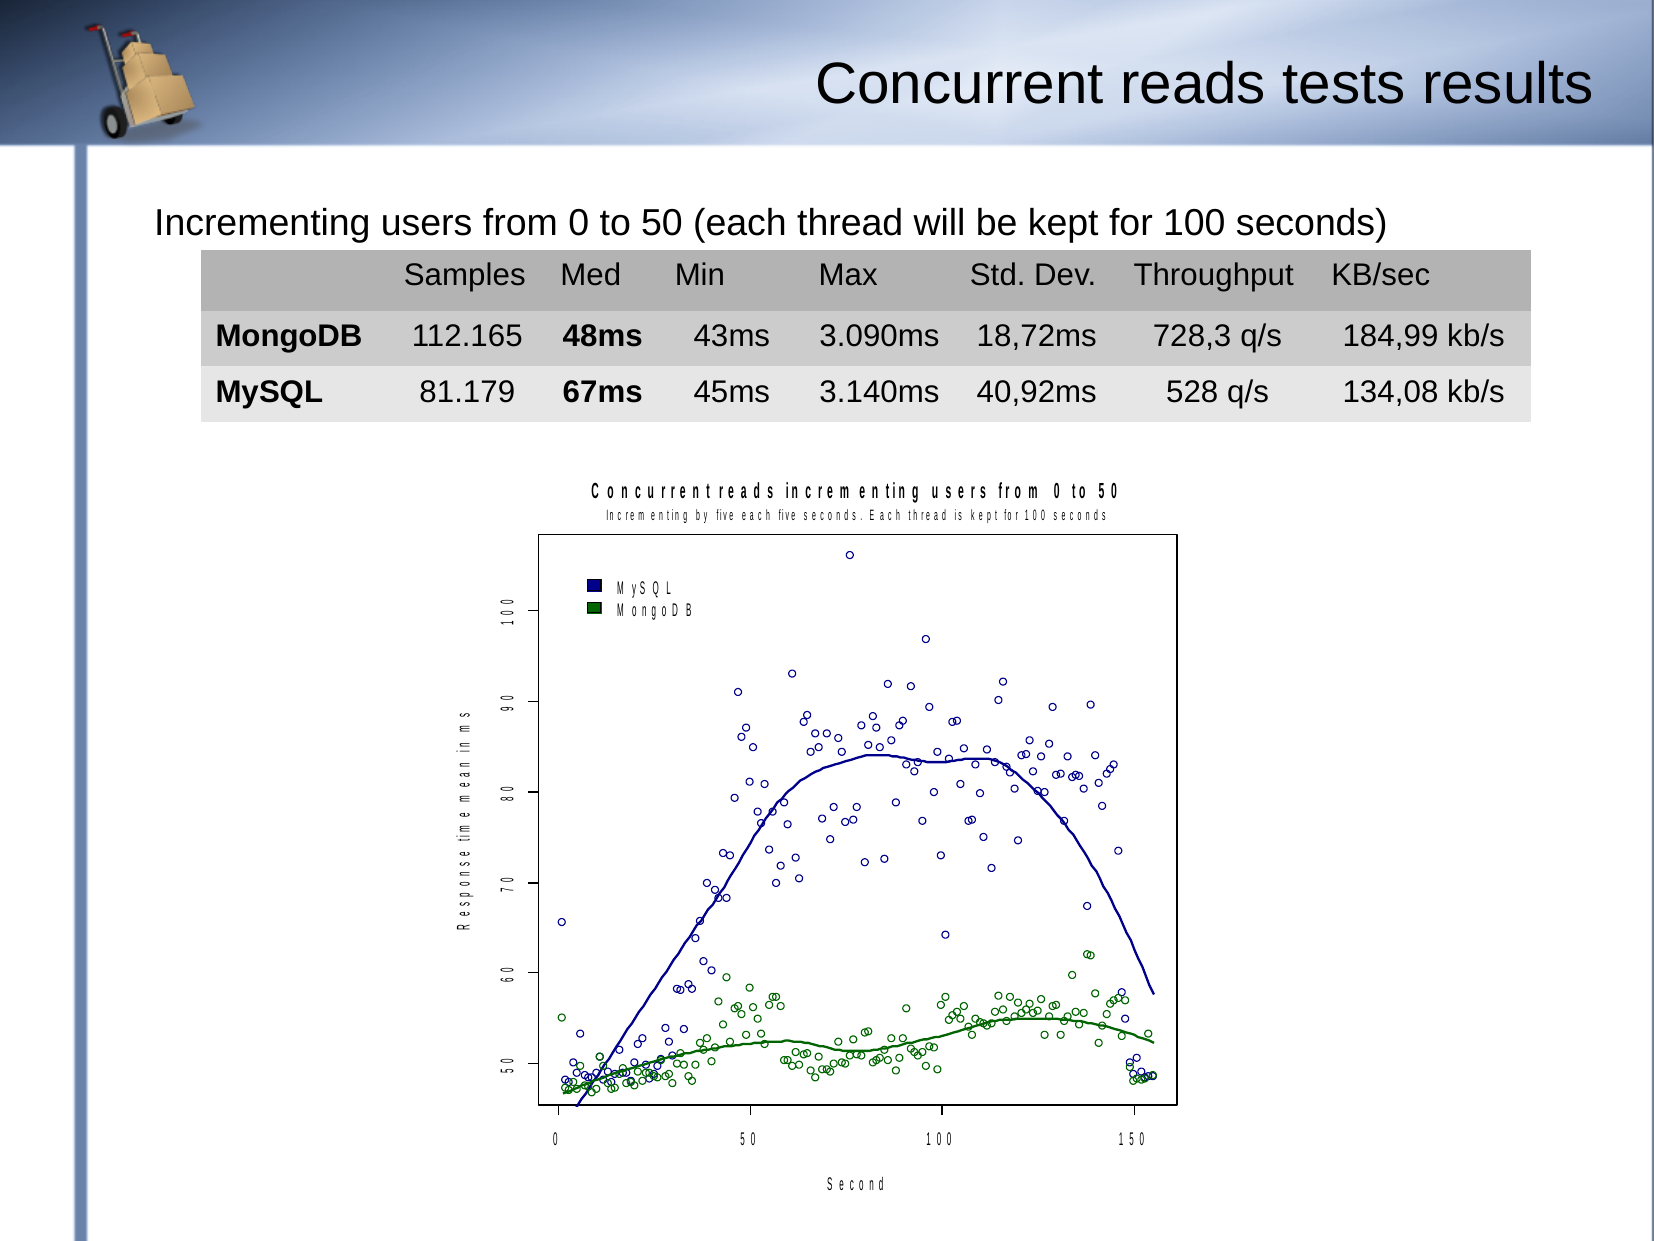

# Concurrent reads tests results
Incrementing users from 0 to 50 (each thread will be kept for 100 seconds)
| | Samples | Med | Min | Max | Std. Dev. | Throughput | KB/sec |
| --- | --- | --- | --- | --- | --- | --- | --- |
| MongoDB | 112.165 | 48ms | 43ms | 3.090ms | 18,72ms | 728,3 q/s | 184,99 kb/s |
| MySQL | 81.179 | 67ms | 45ms | 3.140ms | 40,92ms | 528 q/s | 134,08 kb/s |